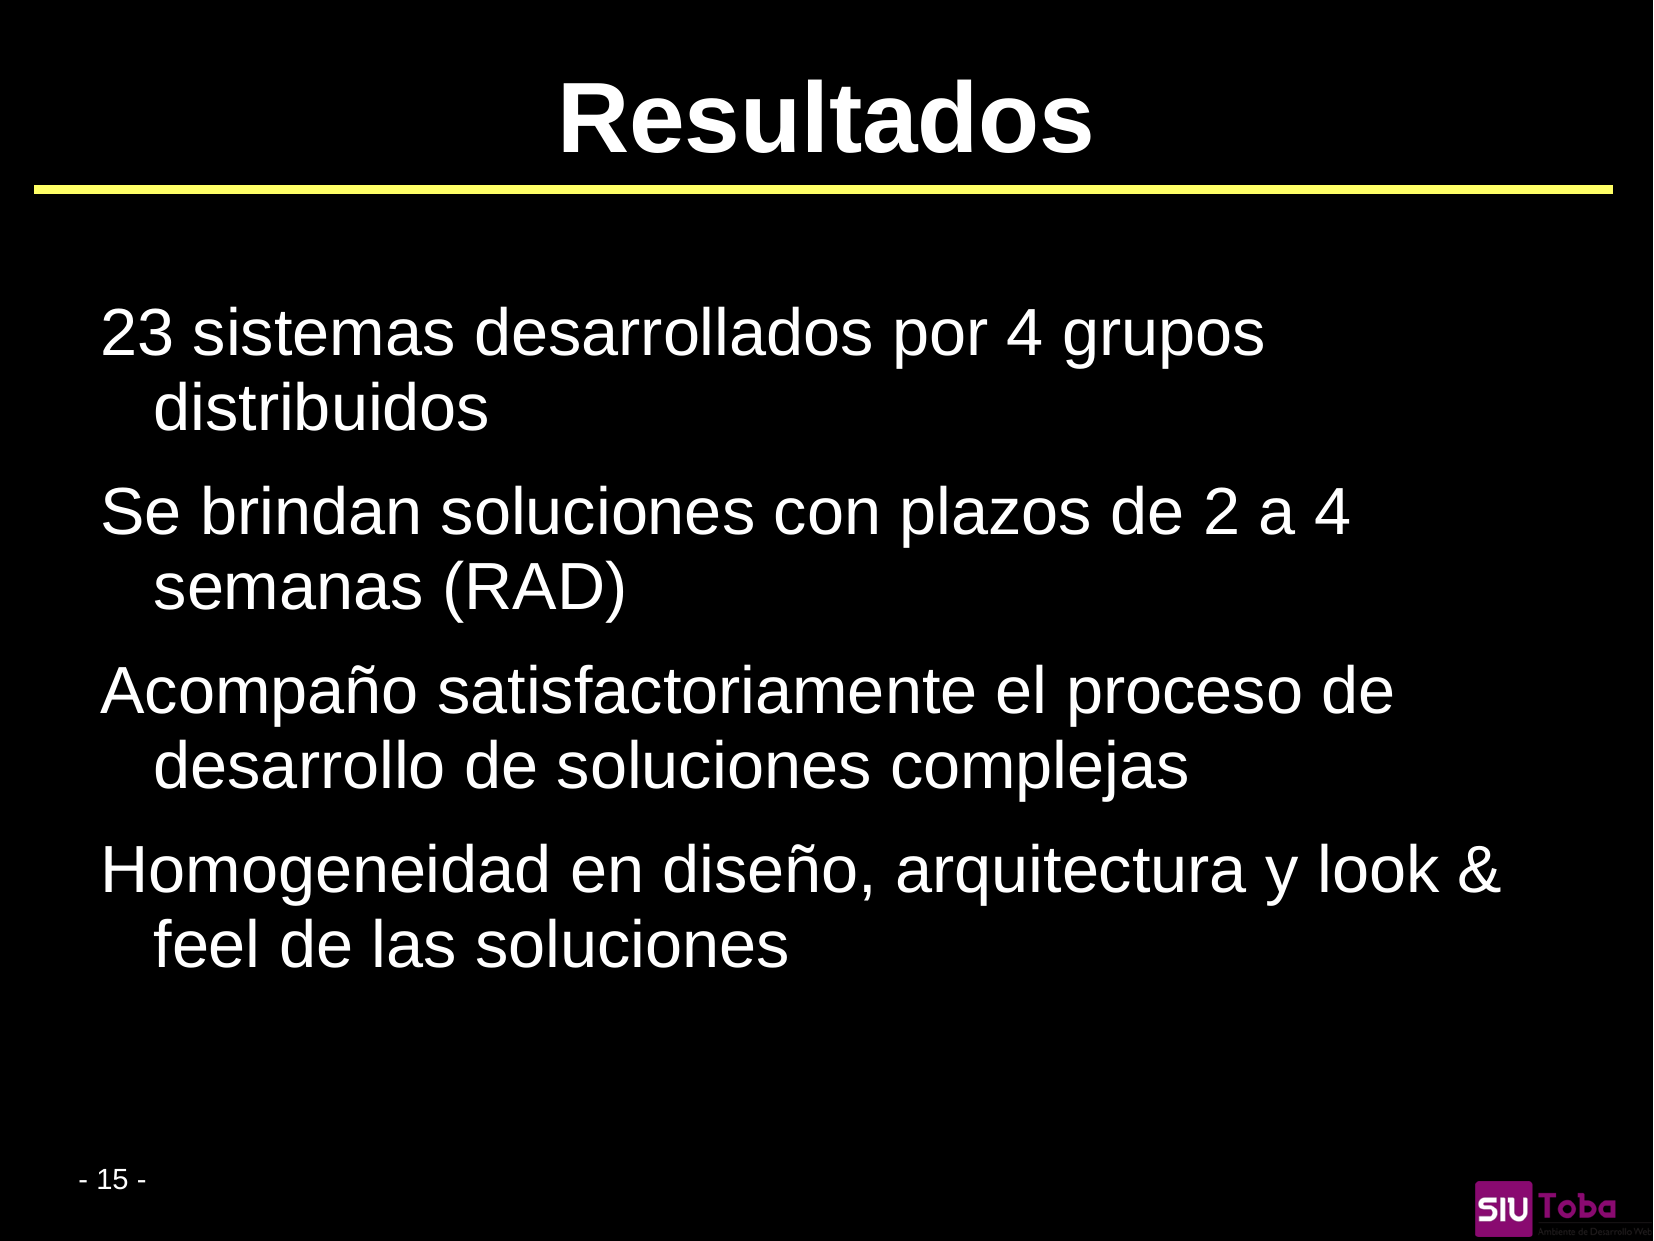

# Resultados
23 sistemas desarrollados por 4 grupos distribuidos
Se brindan soluciones con plazos de 2 a 4 semanas (RAD)
Acompaño satisfactoriamente el proceso de desarrollo de soluciones complejas
Homogeneidad en diseño, arquitectura y look & feel de las soluciones
15